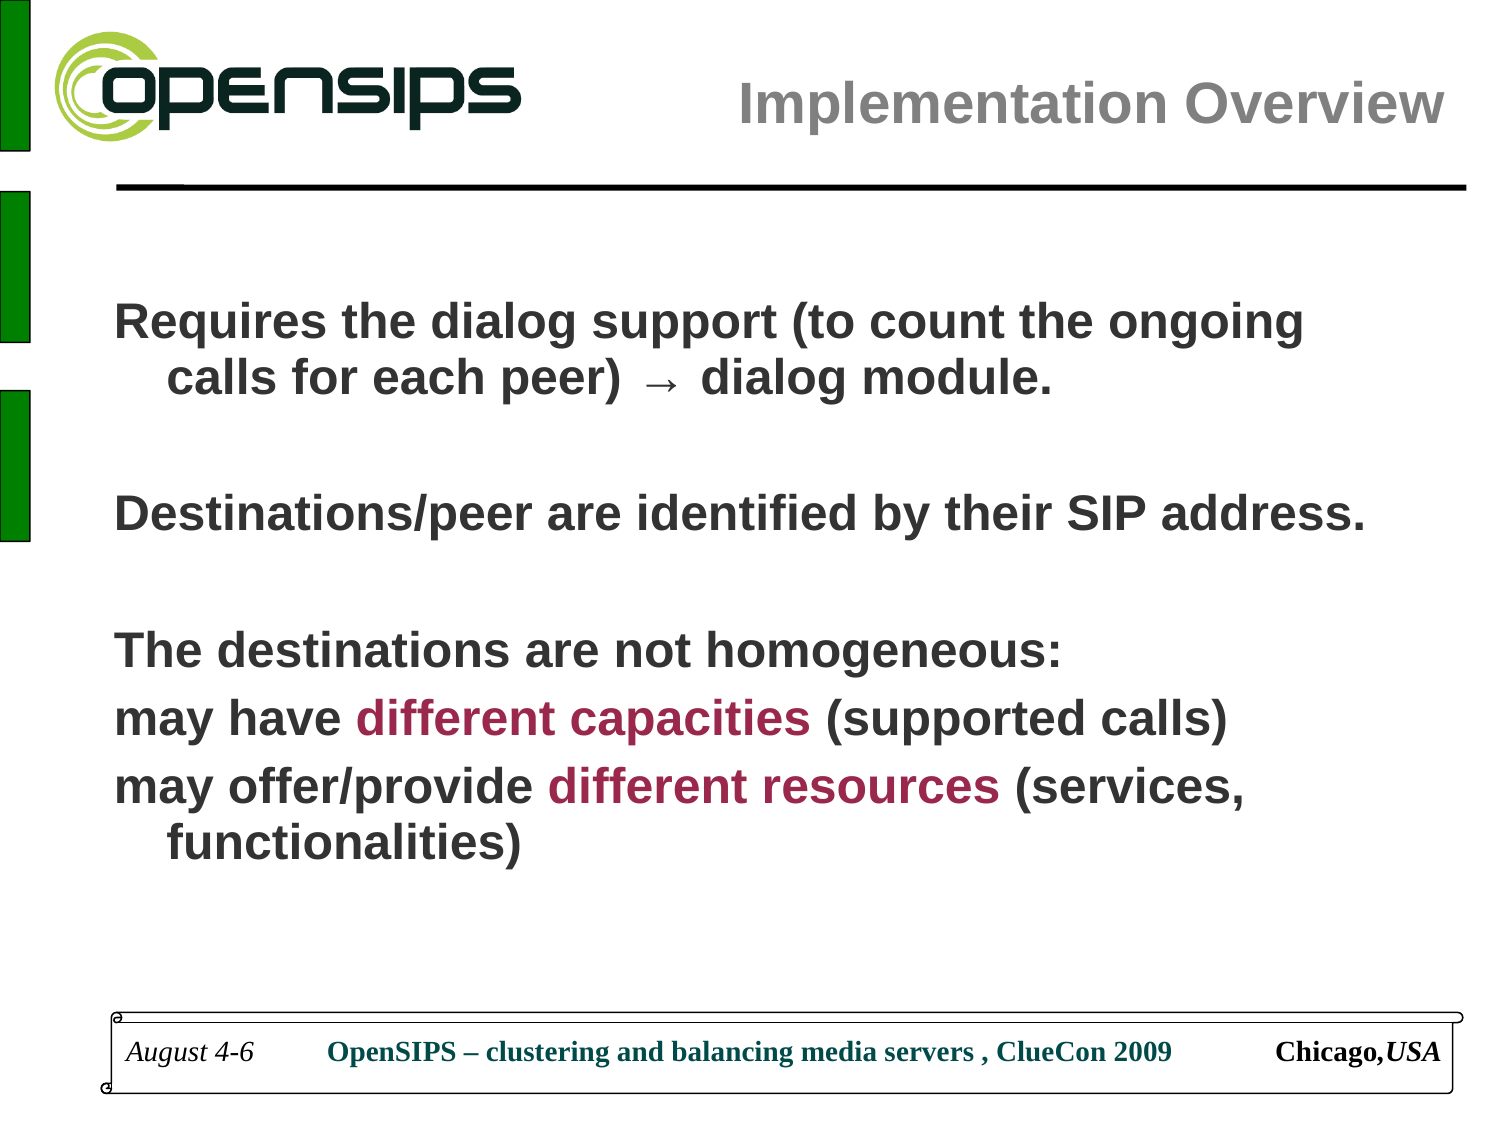

# Implementation Overview
Requires the dialog support (to count the ongoing calls for each peer) → dialog module.
Destinations/peer are identified by their SIP address.
The destinations are not homogeneous:
may have different capacities (supported calls)
may offer/provide different resources (services, functionalities)